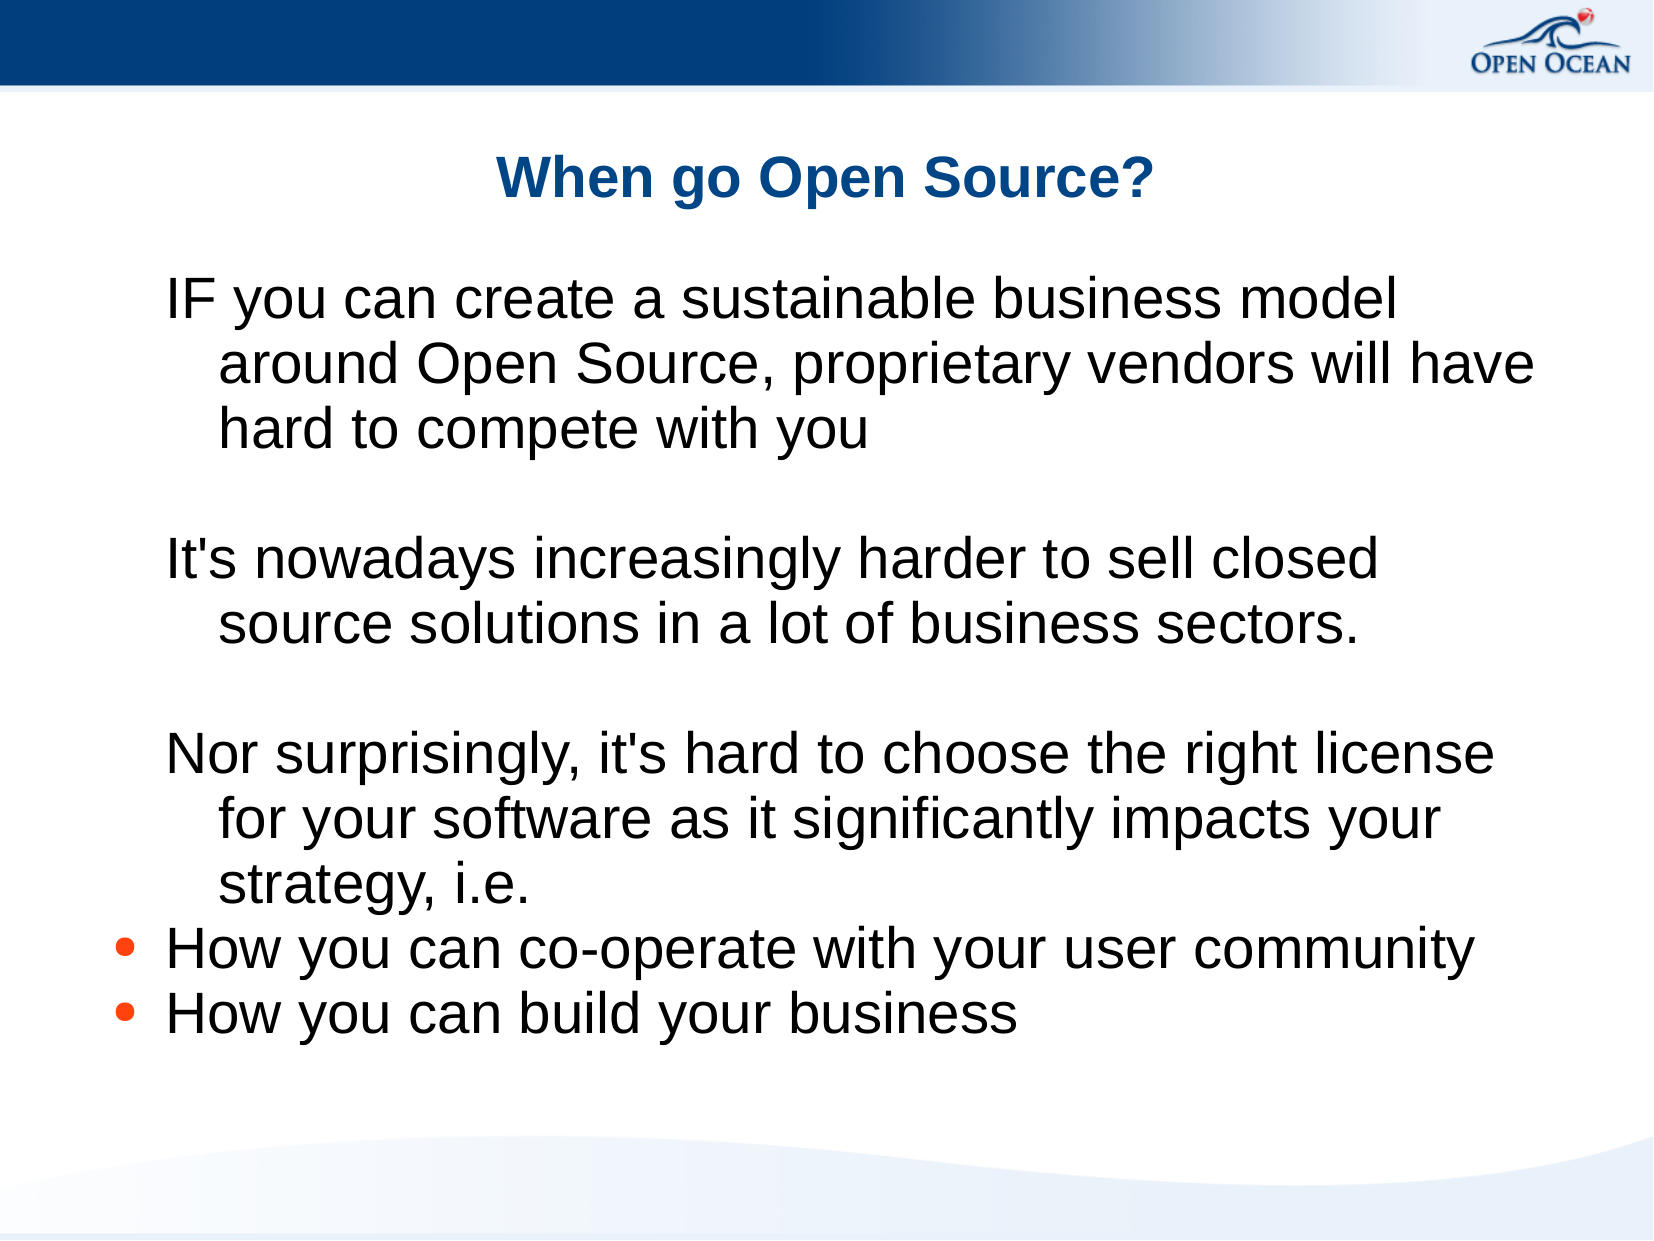

# When go Open Source?
IF you can create a sustainable business model around Open Source, proprietary vendors will have hard to compete with you
It's nowadays increasingly harder to sell closed source solutions in a lot of business sectors.
Nor surprisingly, it's hard to choose the right license for your software as it significantly impacts your strategy, i.e.
How you can co-operate with your user community
How you can build your business